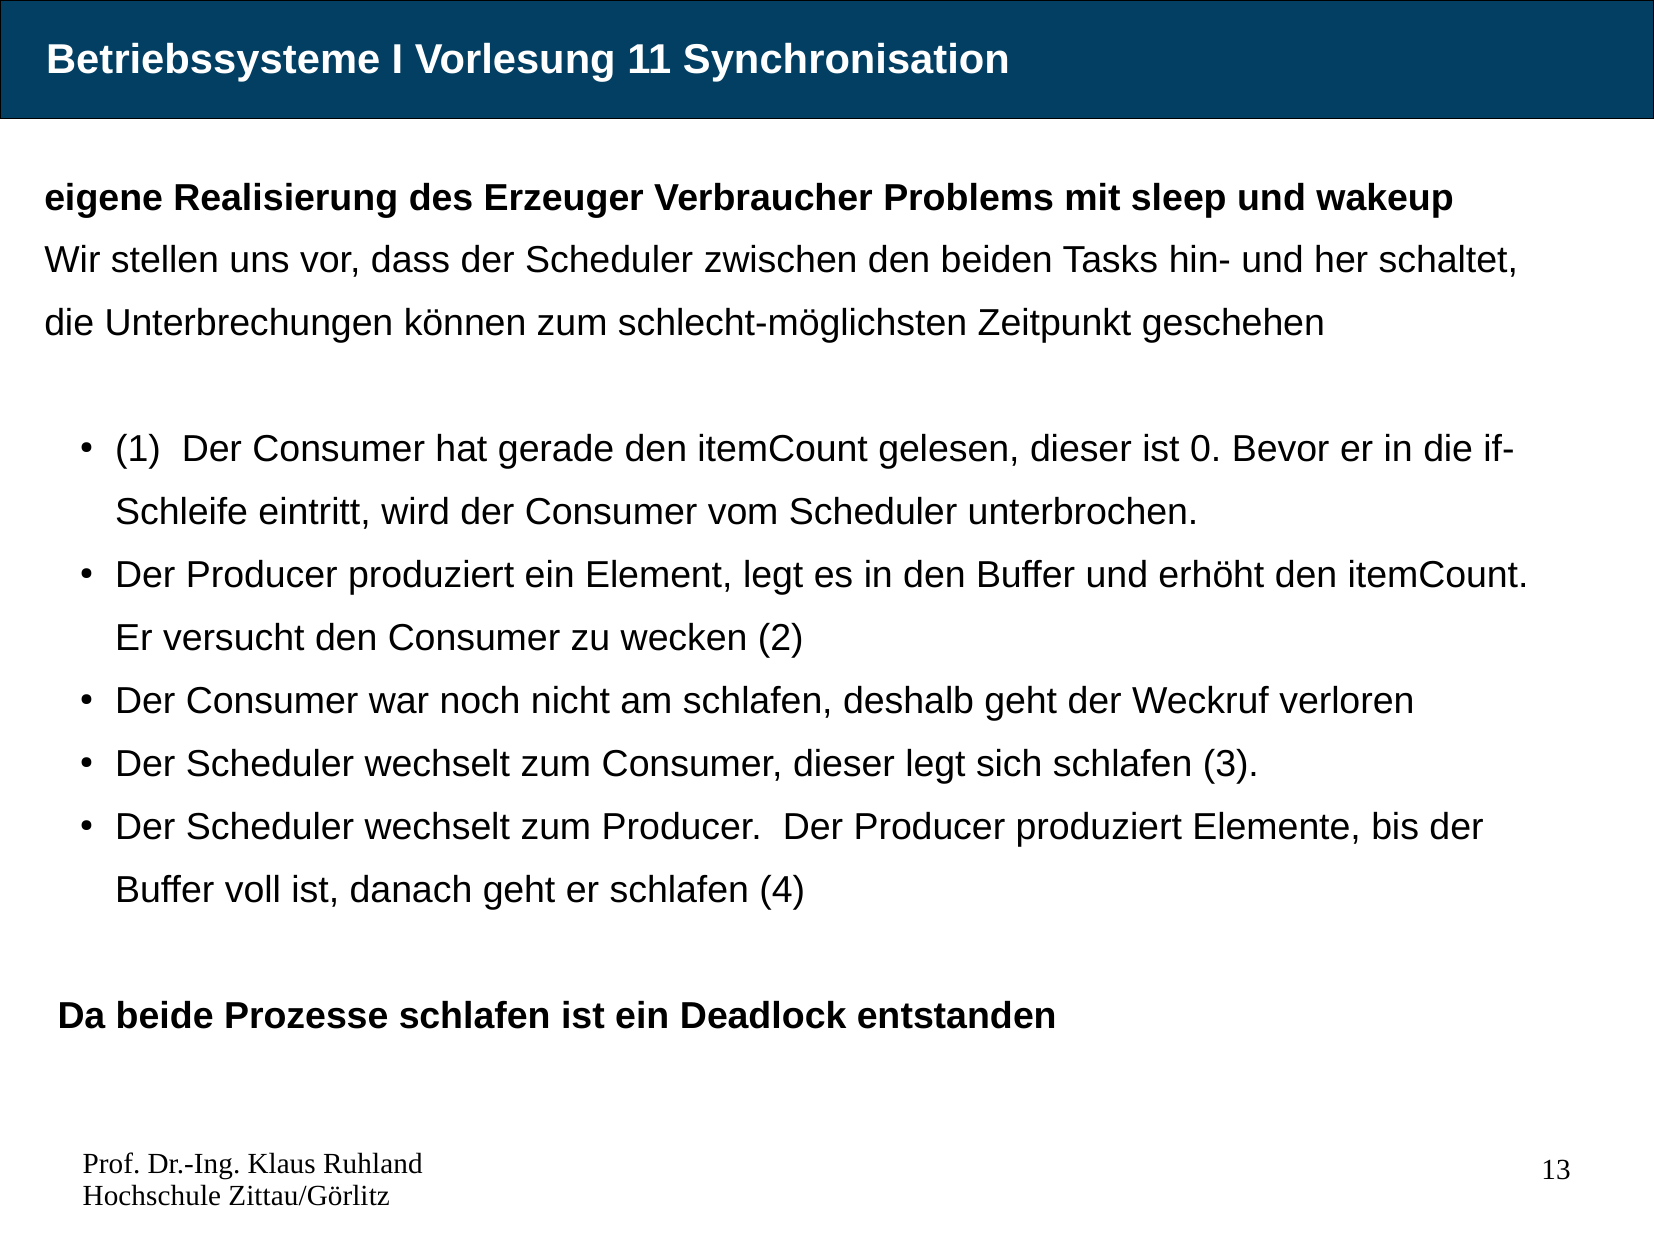

eigene Realisierung des Erzeuger Verbraucher Problems mit sleep und wakeup
Wir stellen uns vor, dass der Scheduler zwischen den beiden Tasks hin- und her schaltet, die Unterbrechungen können zum schlecht-möglichsten Zeitpunkt geschehen
(1) Der Consumer hat gerade den itemCount gelesen, dieser ist 0. Bevor er in die if-Schleife eintritt, wird der Consumer vom Scheduler unterbrochen.
Der Producer produziert ein Element, legt es in den Buffer und erhöht den itemCount. Er versucht den Consumer zu wecken (2)
Der Consumer war noch nicht am schlafen, deshalb geht der Weckruf verloren
Der Scheduler wechselt zum Consumer, dieser legt sich schlafen (3).
Der Scheduler wechselt zum Producer. Der Producer produziert Elemente, bis der Buffer voll ist, danach geht er schlafen (4)
Da beide Prozesse schlafen ist ein Deadlock entstanden
13